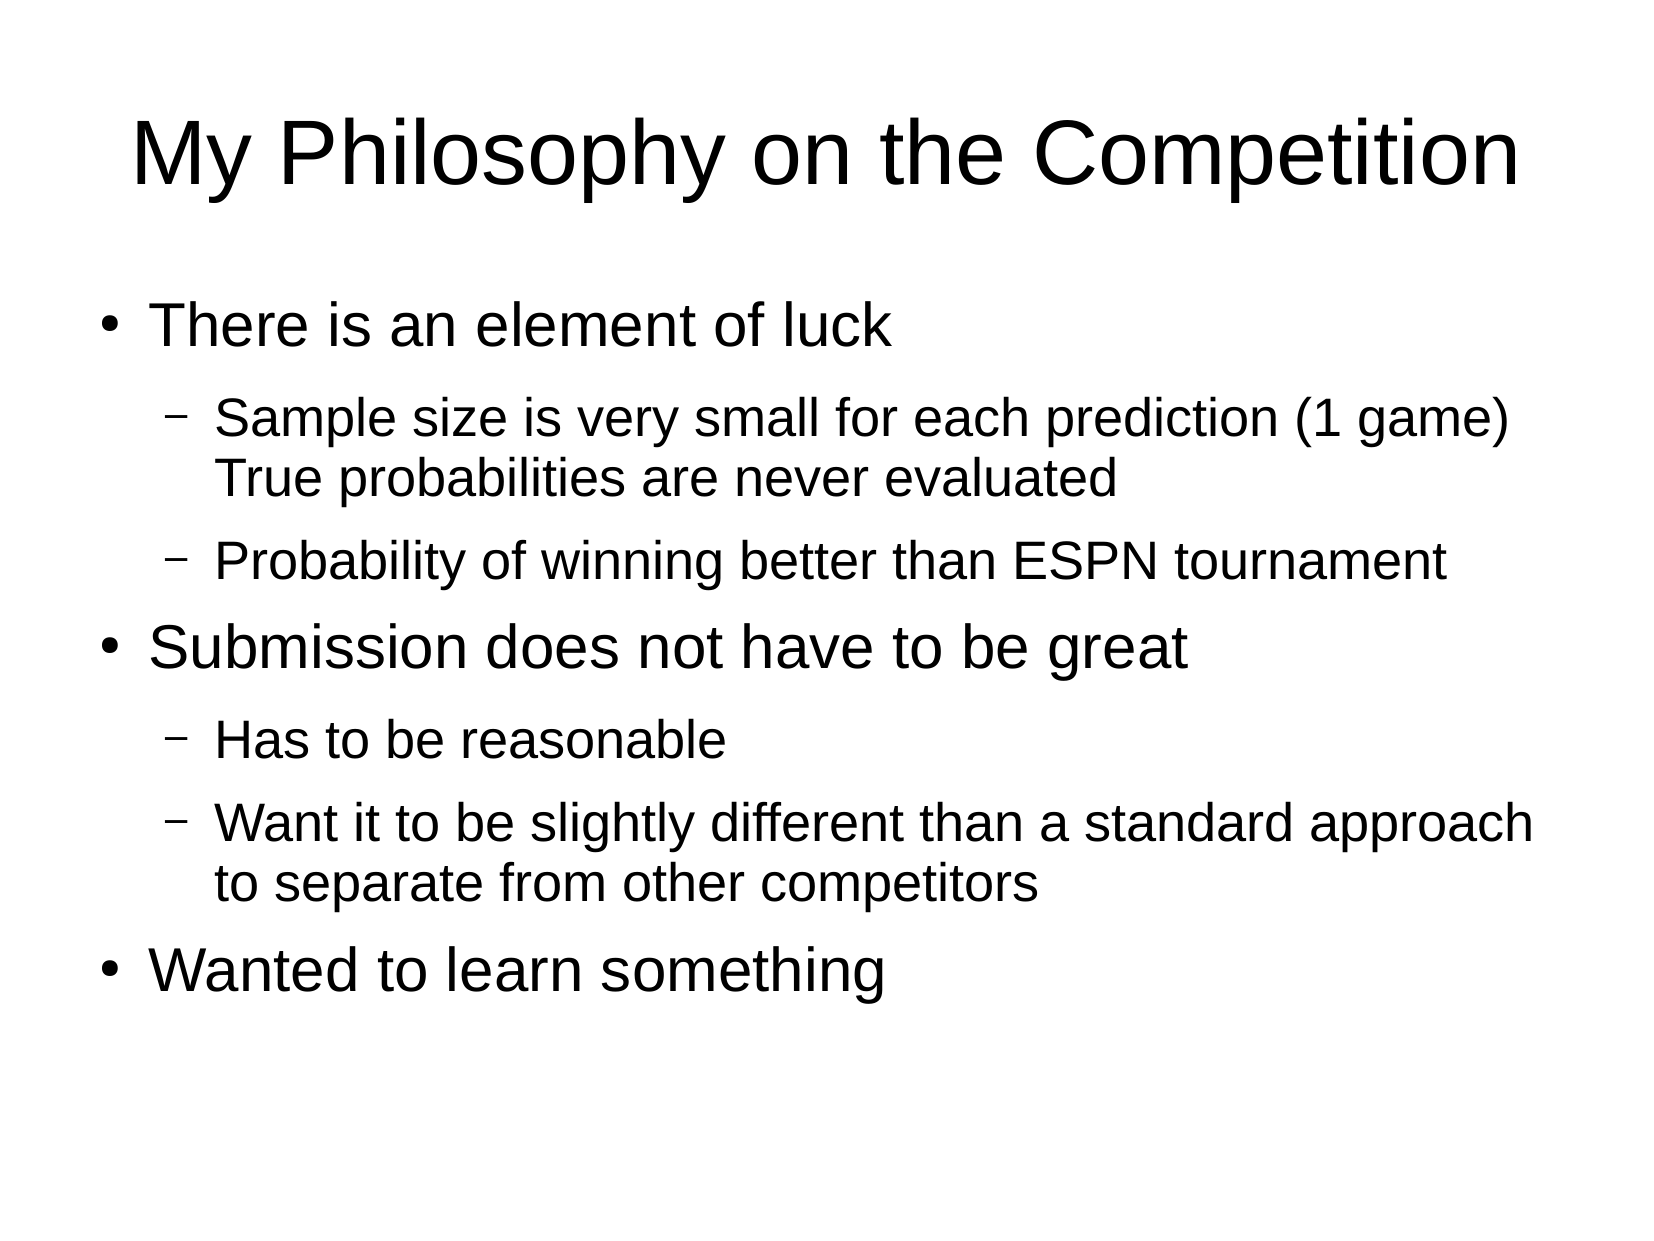

# My Philosophy on the Competition
There is an element of luck
Sample size is very small for each prediction (1 game) True probabilities are never evaluated
Probability of winning better than ESPN tournament
Submission does not have to be great
Has to be reasonable
Want it to be slightly different than a standard approach to separate from other competitors
Wanted to learn something